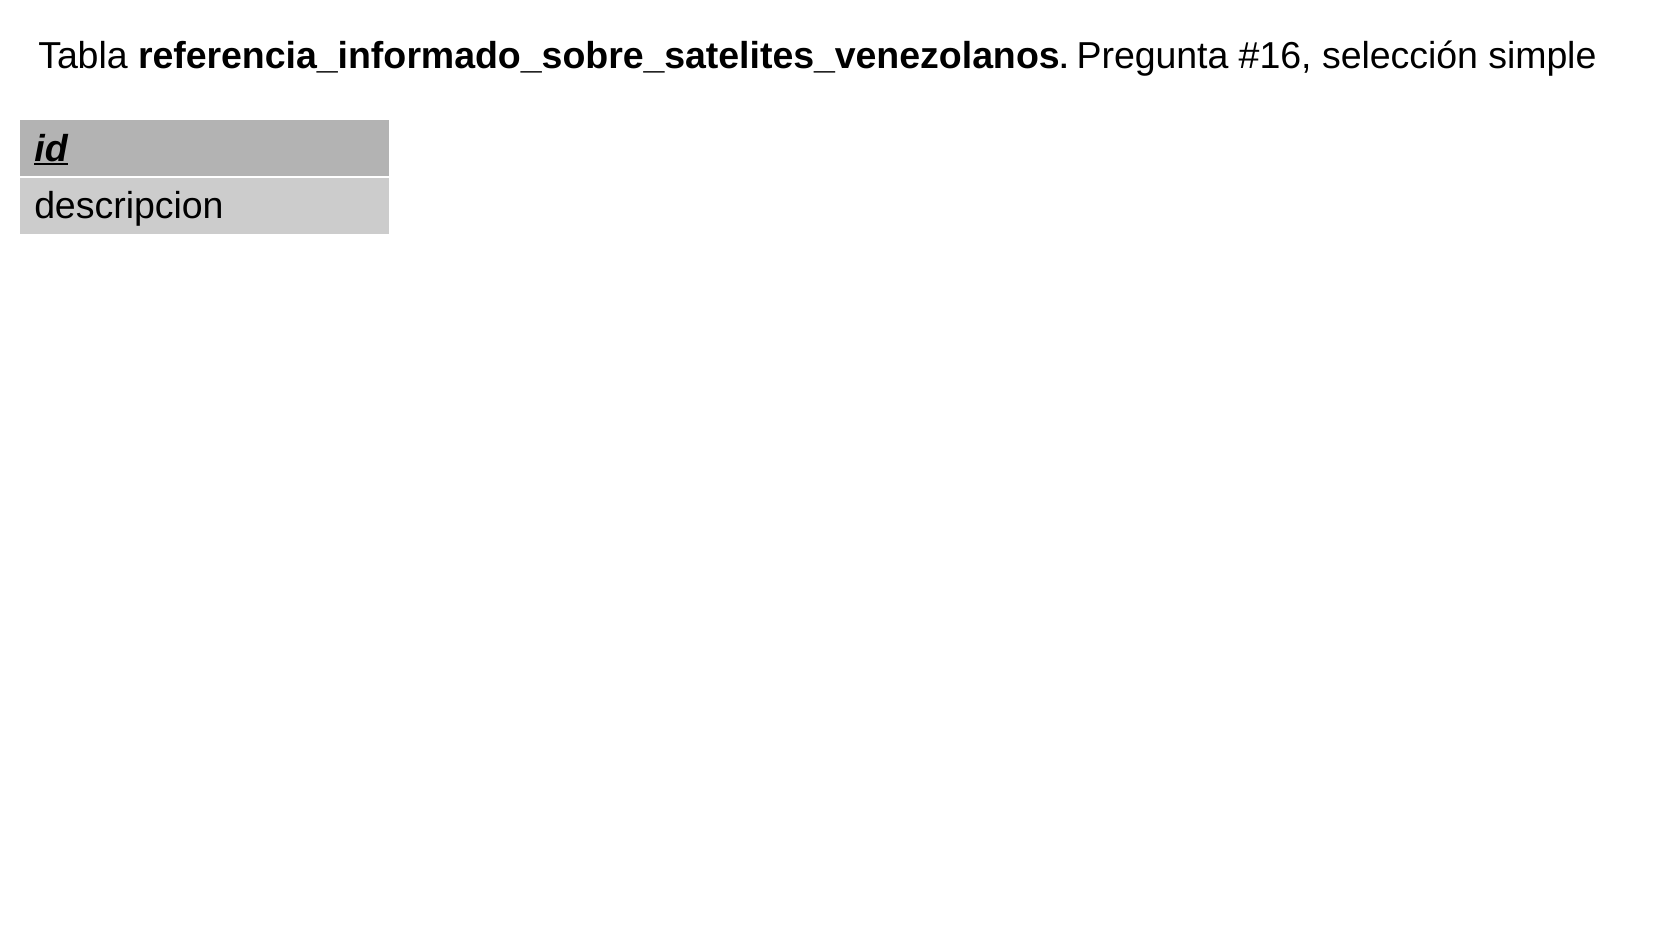

Tabla referencia_informado_sobre_satelites_venezolanos. Pregunta #16, selección simple
| id |
| --- |
| descripcion |